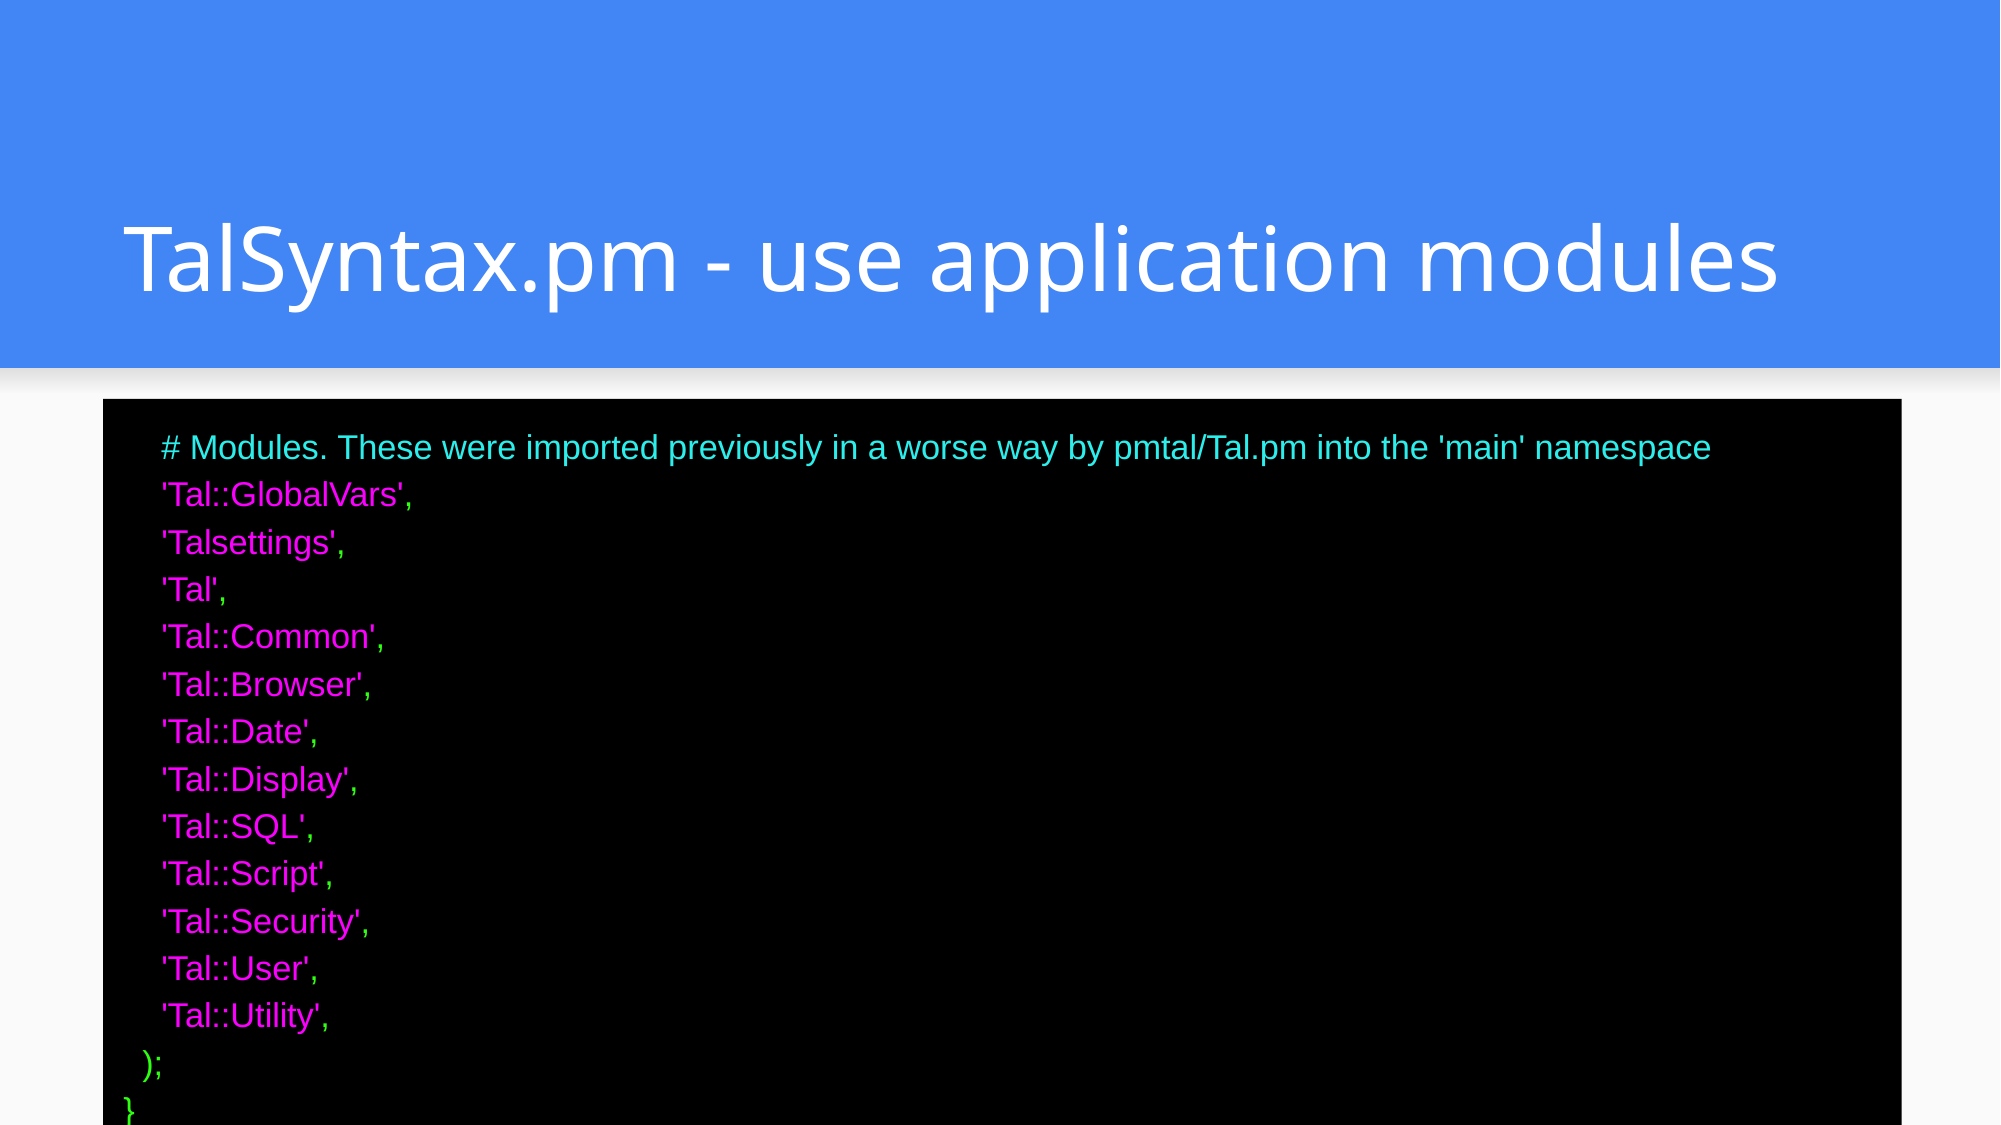

# TalSyntax.pm - use application modules
 # Modules. These were imported previously in a worse way by pmtal/Tal.pm into the 'main' namespace
 'Tal::GlobalVars',
 'Talsettings',
 'Tal',
 'Tal::Common',
 'Tal::Browser',
 'Tal::Date',
 'Tal::Display',
 'Tal::SQL',
 'Tal::Script',
 'Tal::Security',
 'Tal::User',
 'Tal::Utility',
 );
}